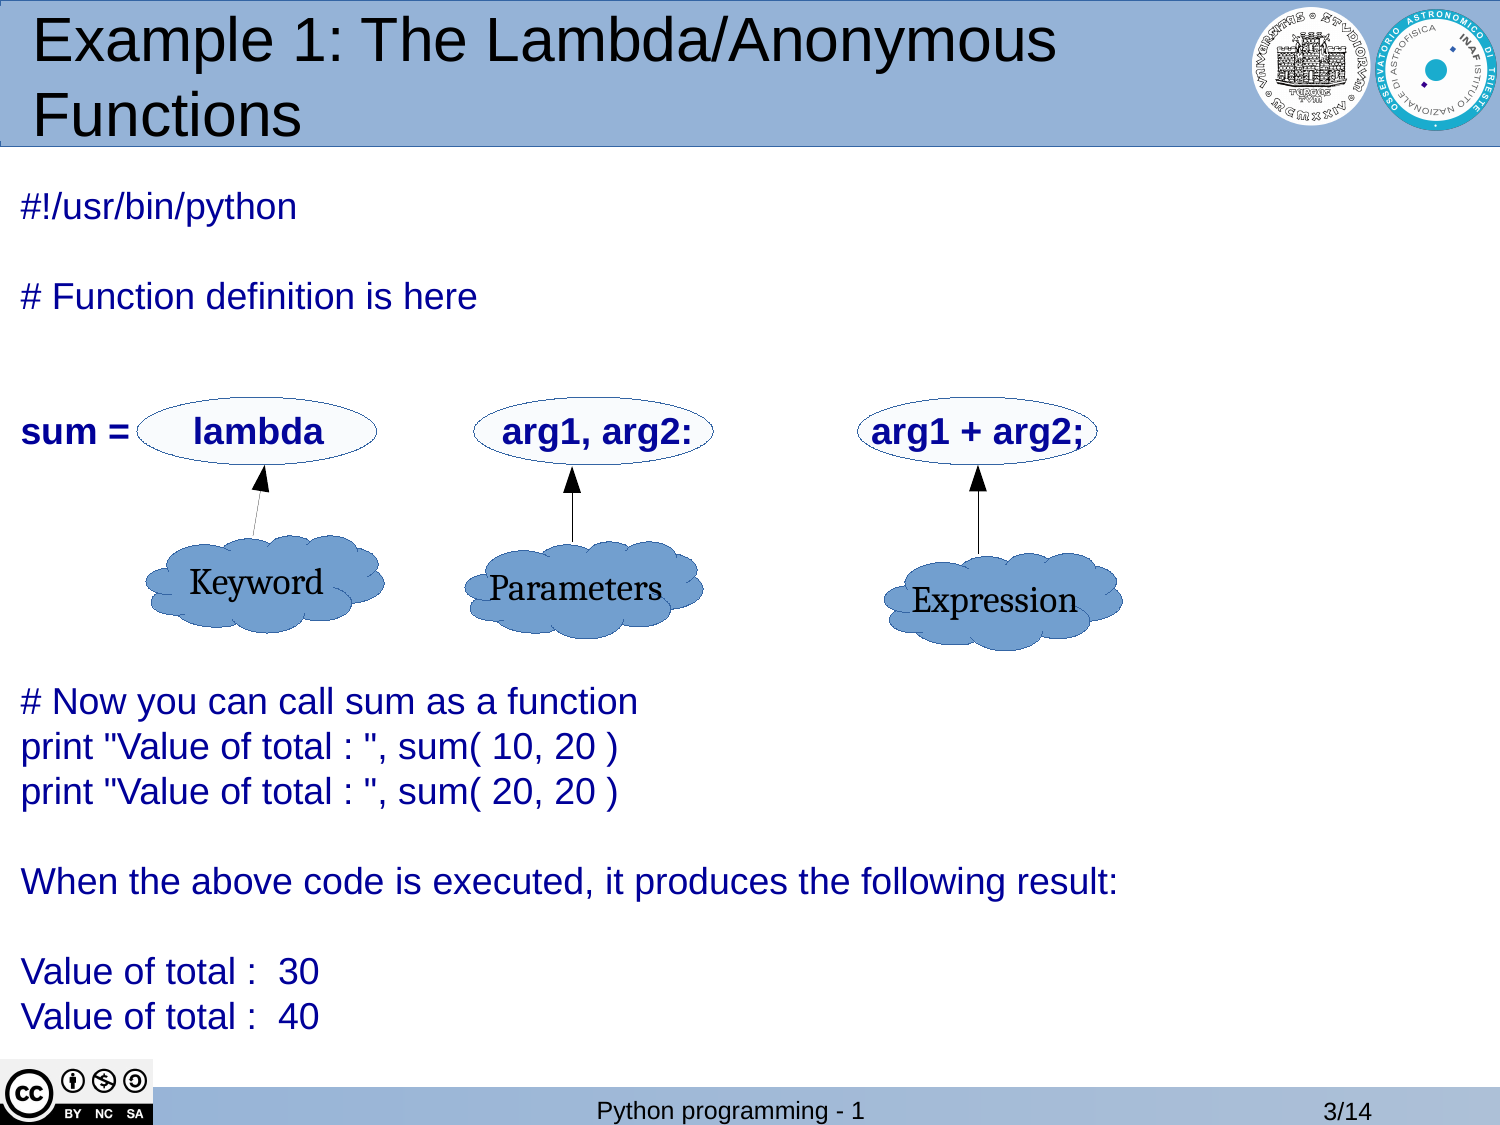

Example 1: The Lambda/Anonymous Functions
# #!/usr/bin/python
# Function definition is here
sum = lambda arg1, arg2: arg1 + arg2;
# Now you can call sum as a function
print "Value of total : ", sum( 10, 20 )
print "Value of total : ", sum( 20, 20 )
When the above code is executed, it produces the following result:
Value of total : 30
Value of total : 40
Keyword
Parameters
Expression